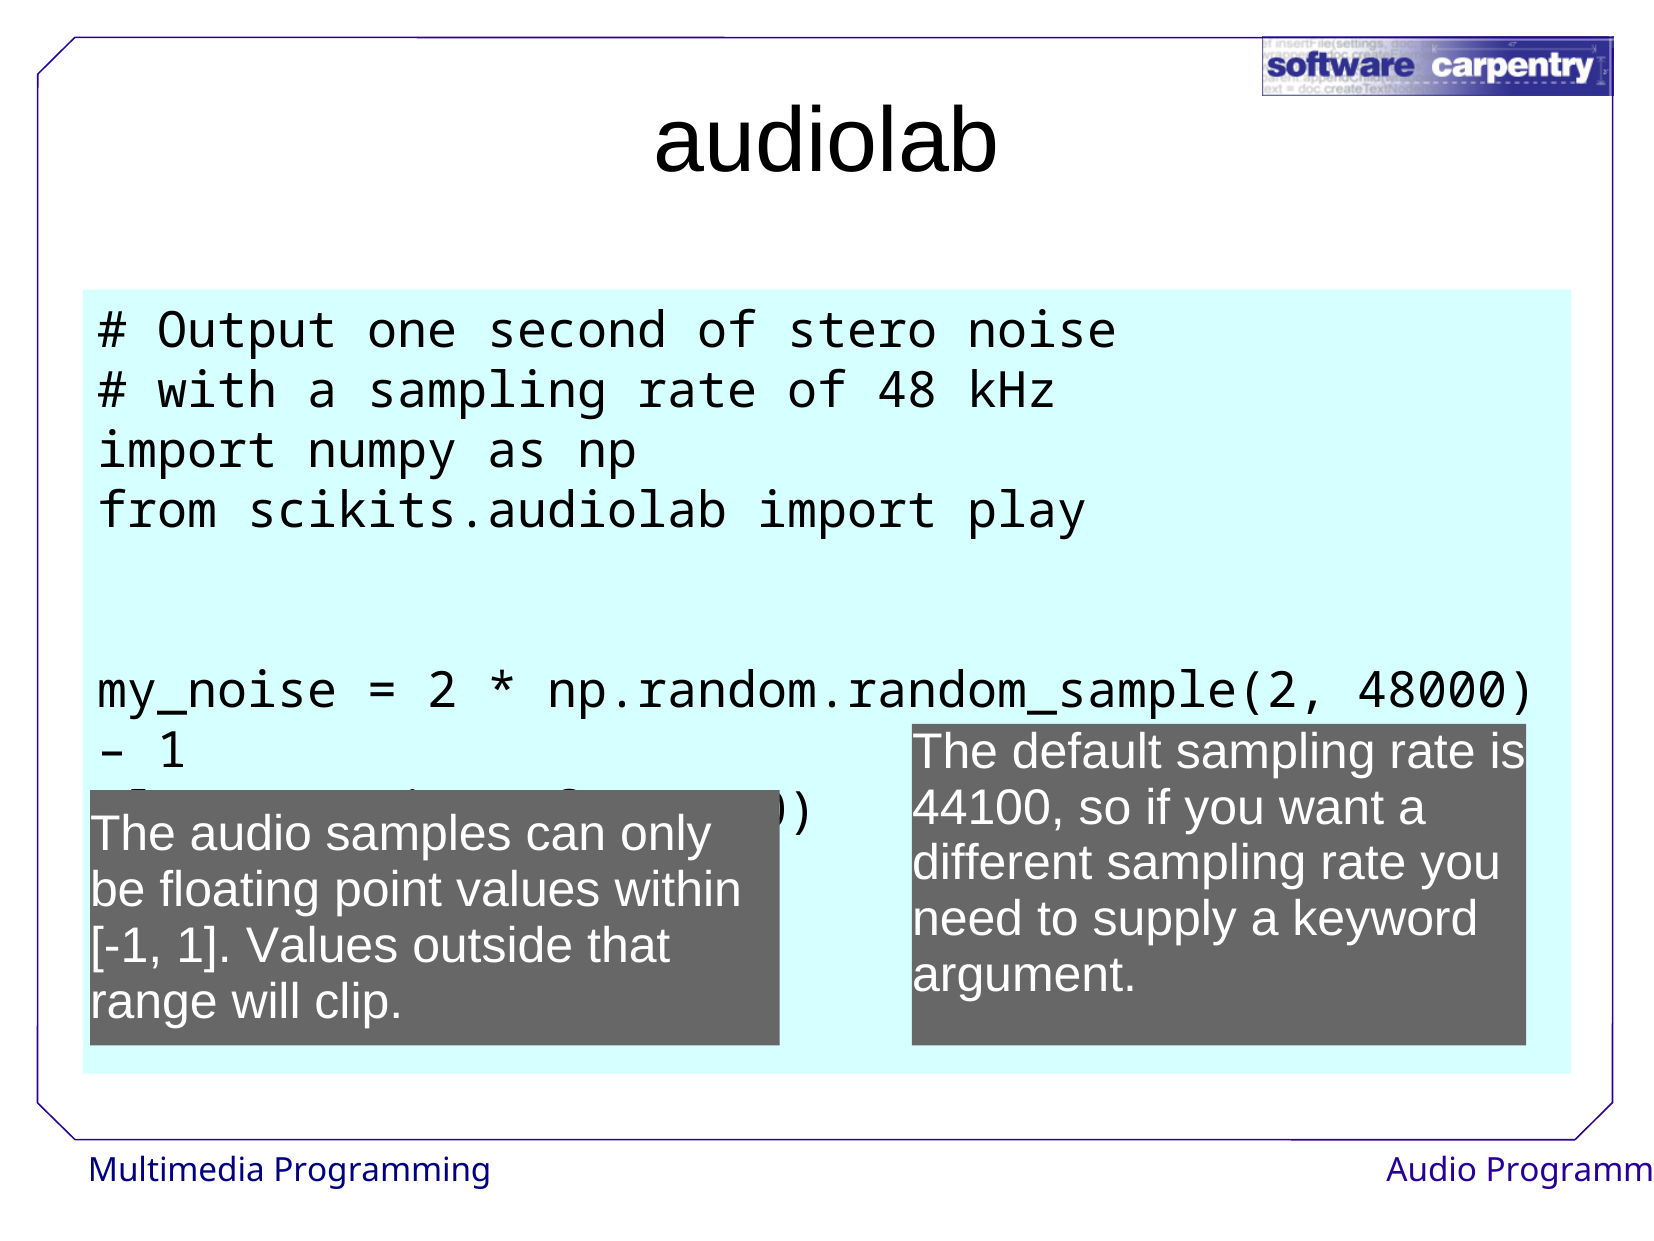

audiolab
# Output one second of stero noise
# with a sampling rate of 48 kHz
import numpy as np
from scikits.audiolab import play
my_noise = 2 * np.random.random_sample(2, 48000) – 1
play(my_noise, fs=48000)
The default sampling rate is 44100, so if you want a different sampling rate you need to supply a keyword argument.
The audio samples can only be floating point values within [-1, 1]. Values outside that range will clip.